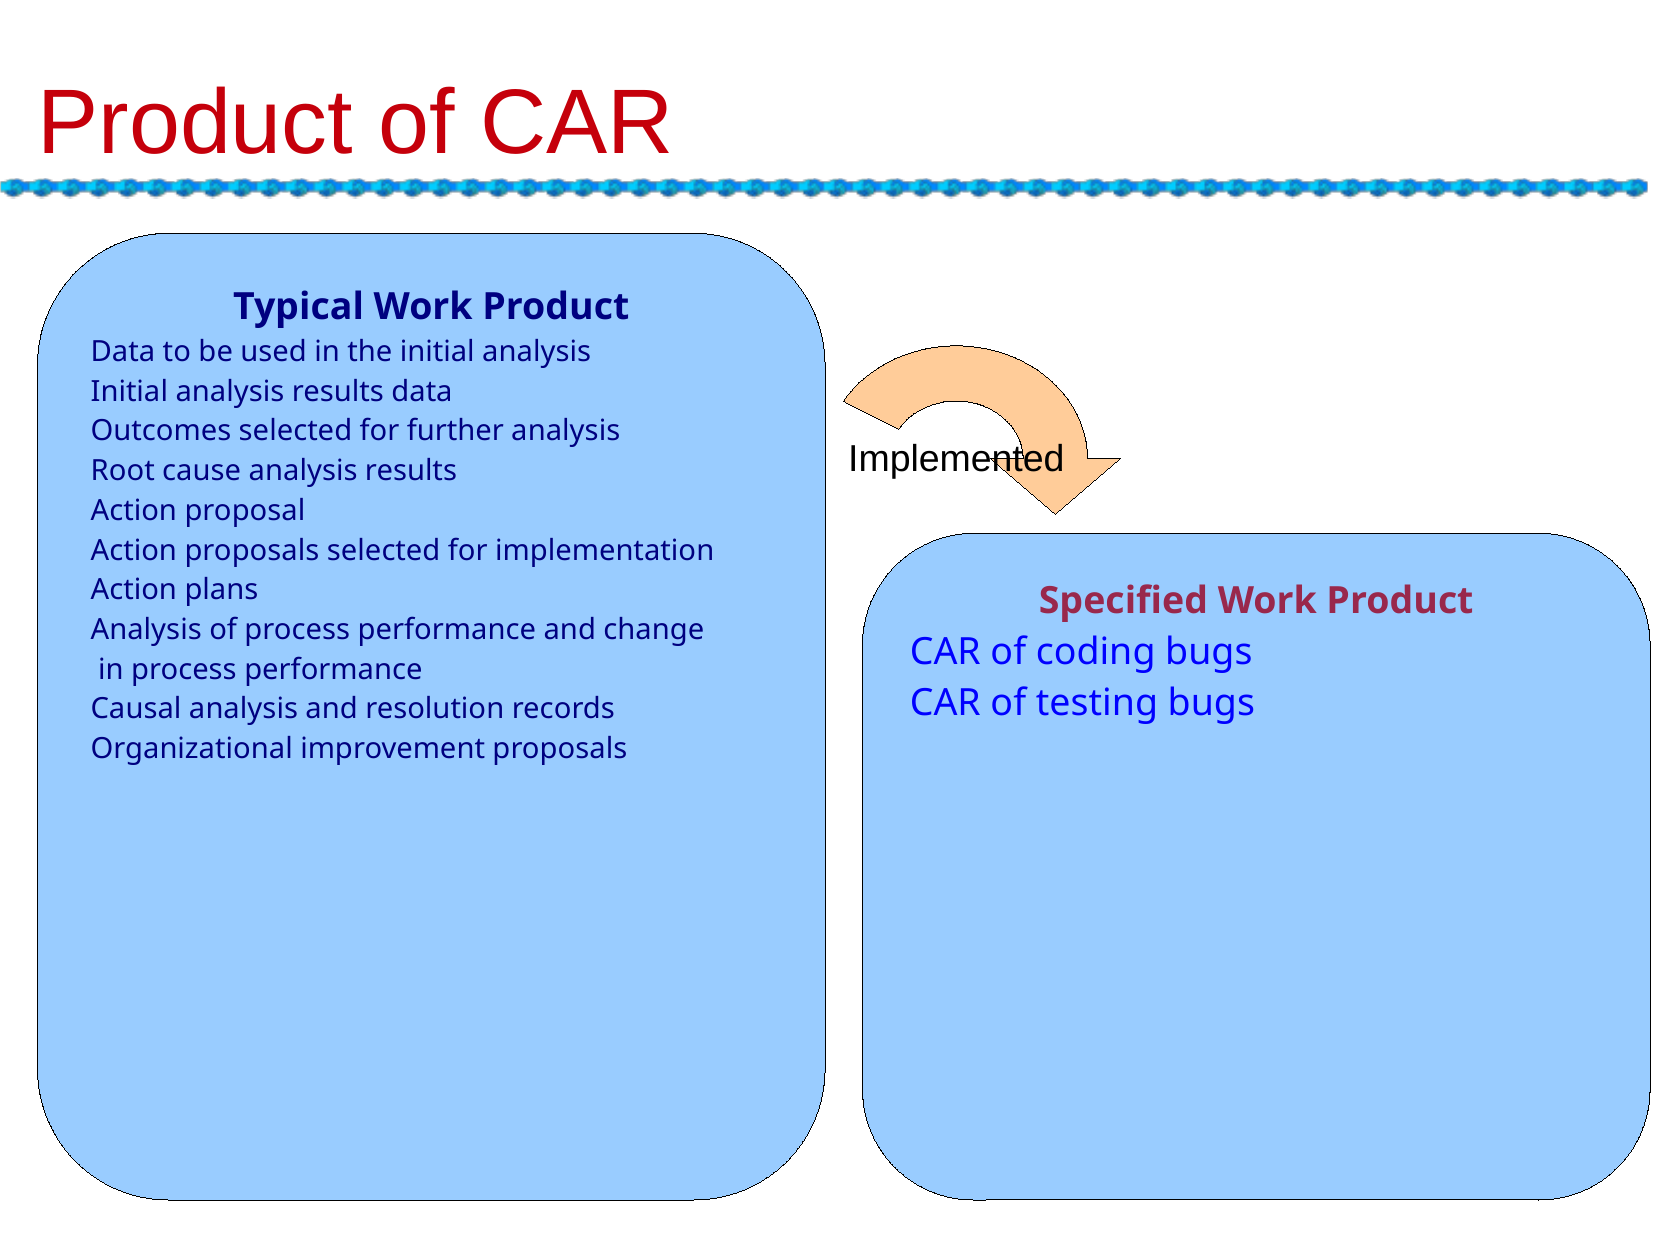

# Product of CAR
Typical Work Product
Data to be used in the initial analysis
Initial analysis results data
Outcomes selected for further analysis
Root cause analysis results
Action proposal
Action proposals selected for implementation
Action plans
Analysis of process performance and change
 in process performance
Causal analysis and resolution records
Organizational improvement proposals
Implemented
Specified Work Product
CAR of coding bugs
CAR of testing bugs